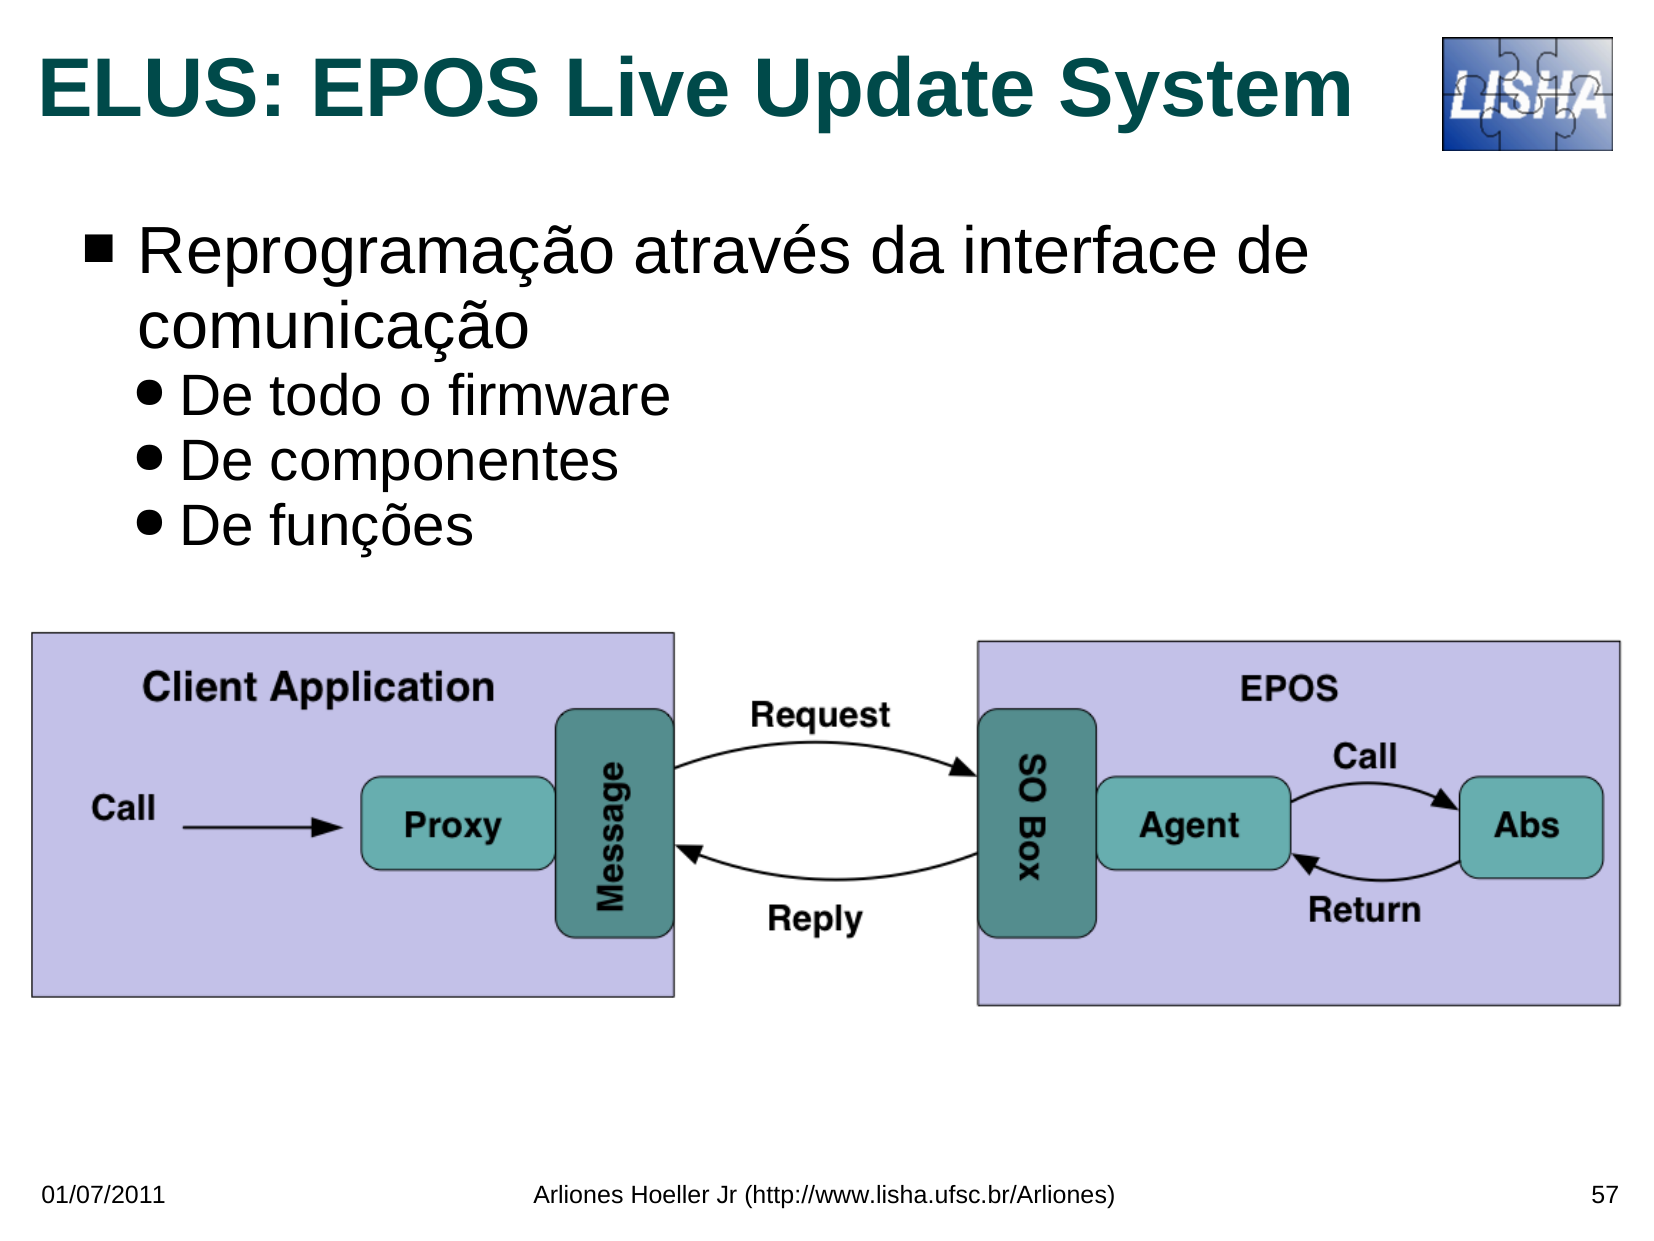

# ELUS: EPOS Live Update System
Reprogramação através da interface de comunicação
De todo o firmware
De componentes
De funções